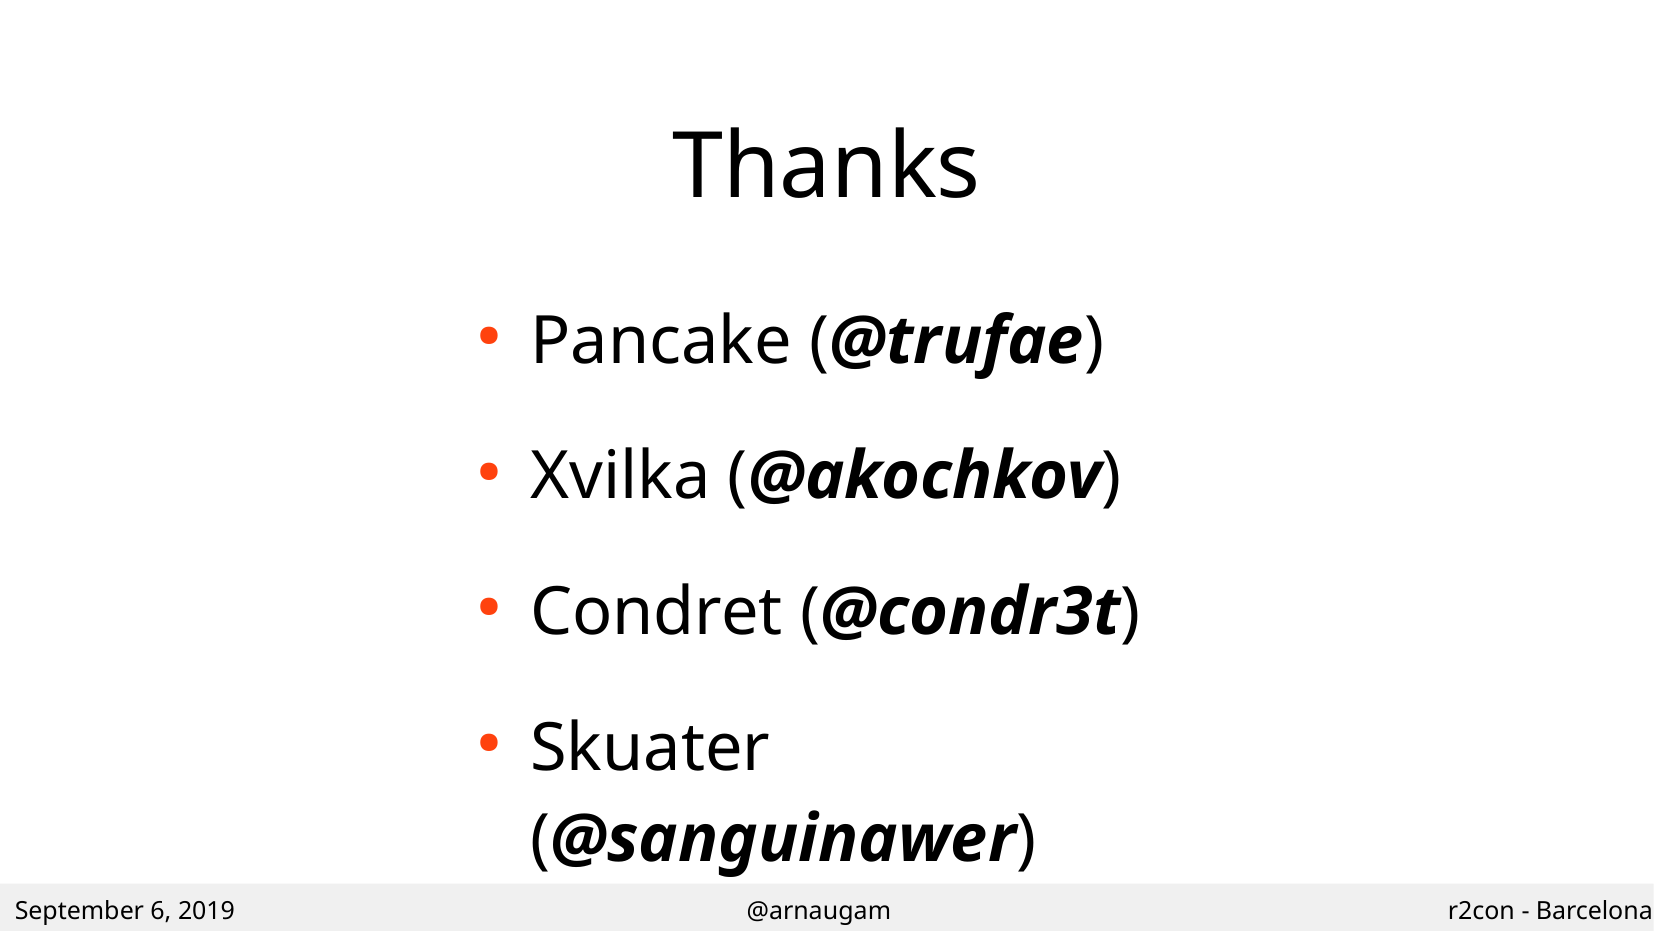

# Thanks
Pancake (@trufae)
Xvilka (@akochkov)
Condret (@condr3t)
Skuater (@sanguinawer)